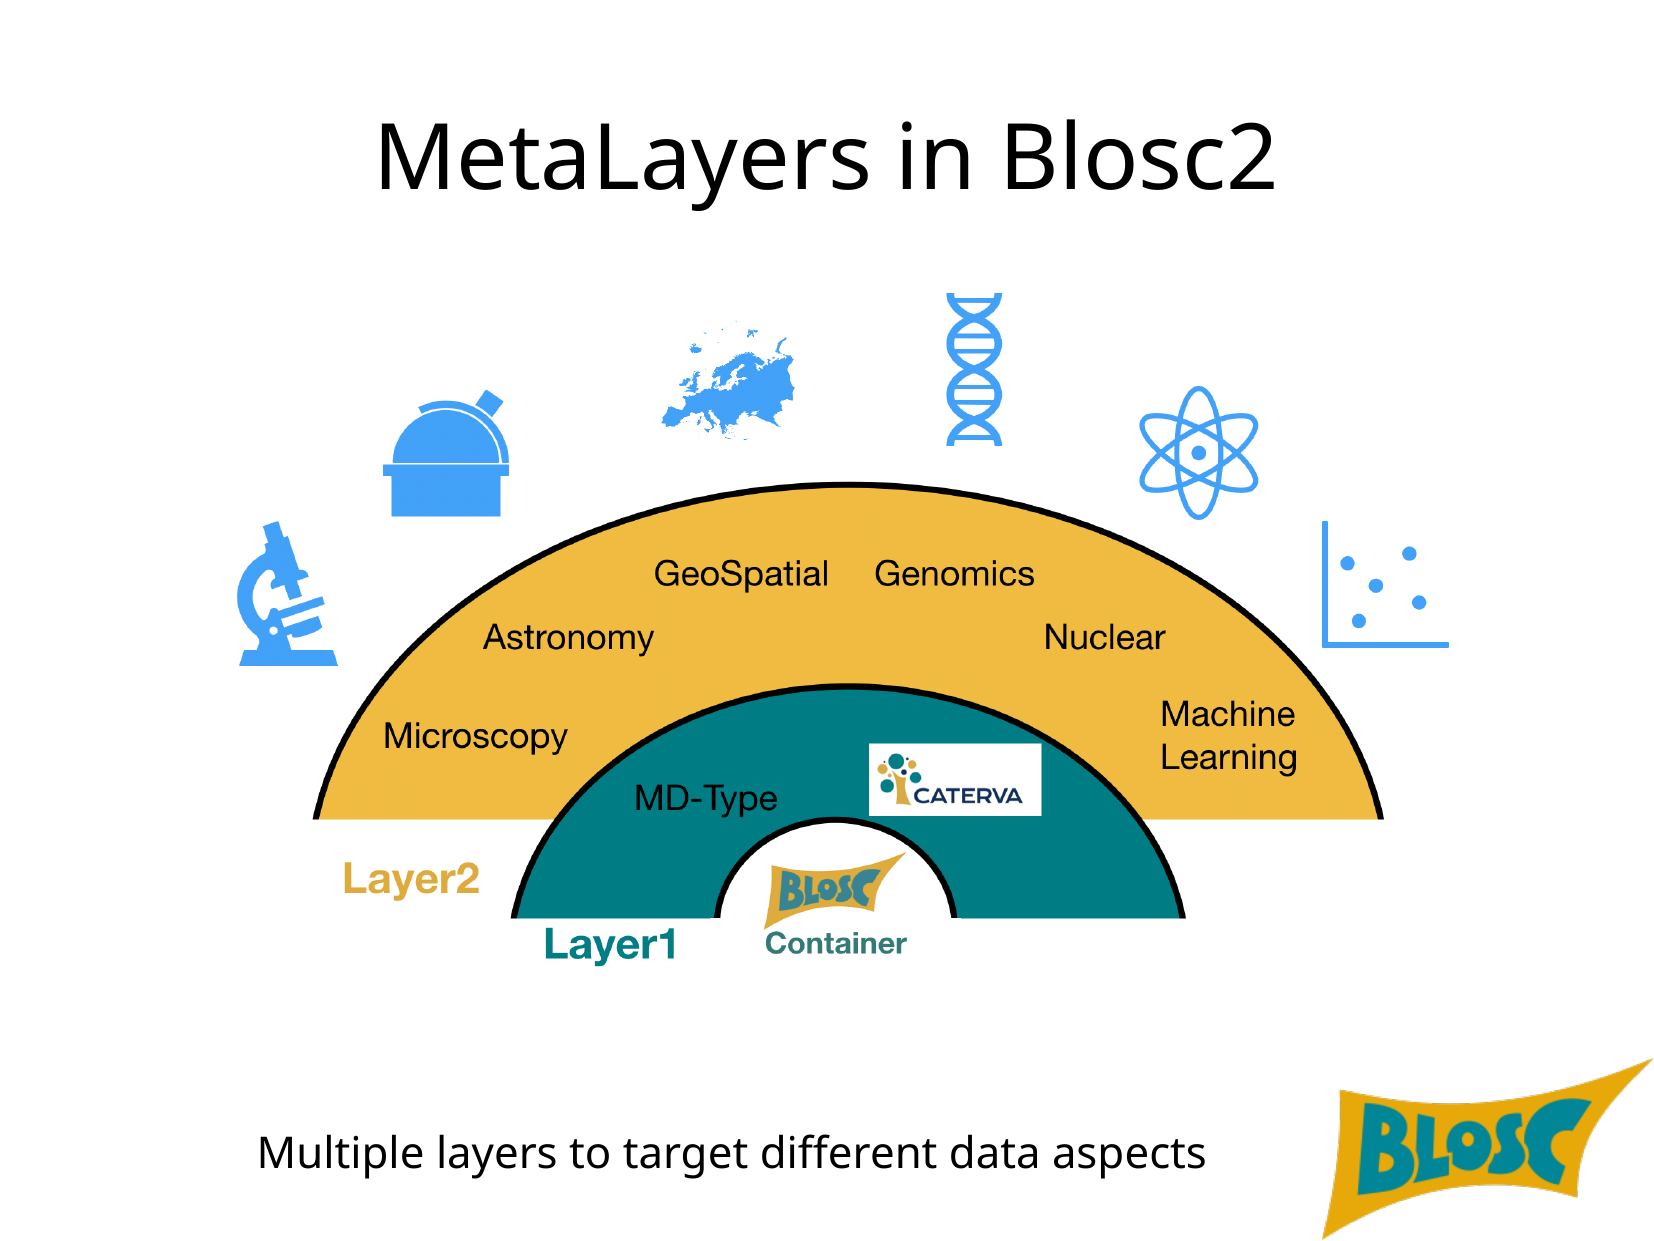

# MetaLayers in Blosc2
Multiple layers to target different data aspects